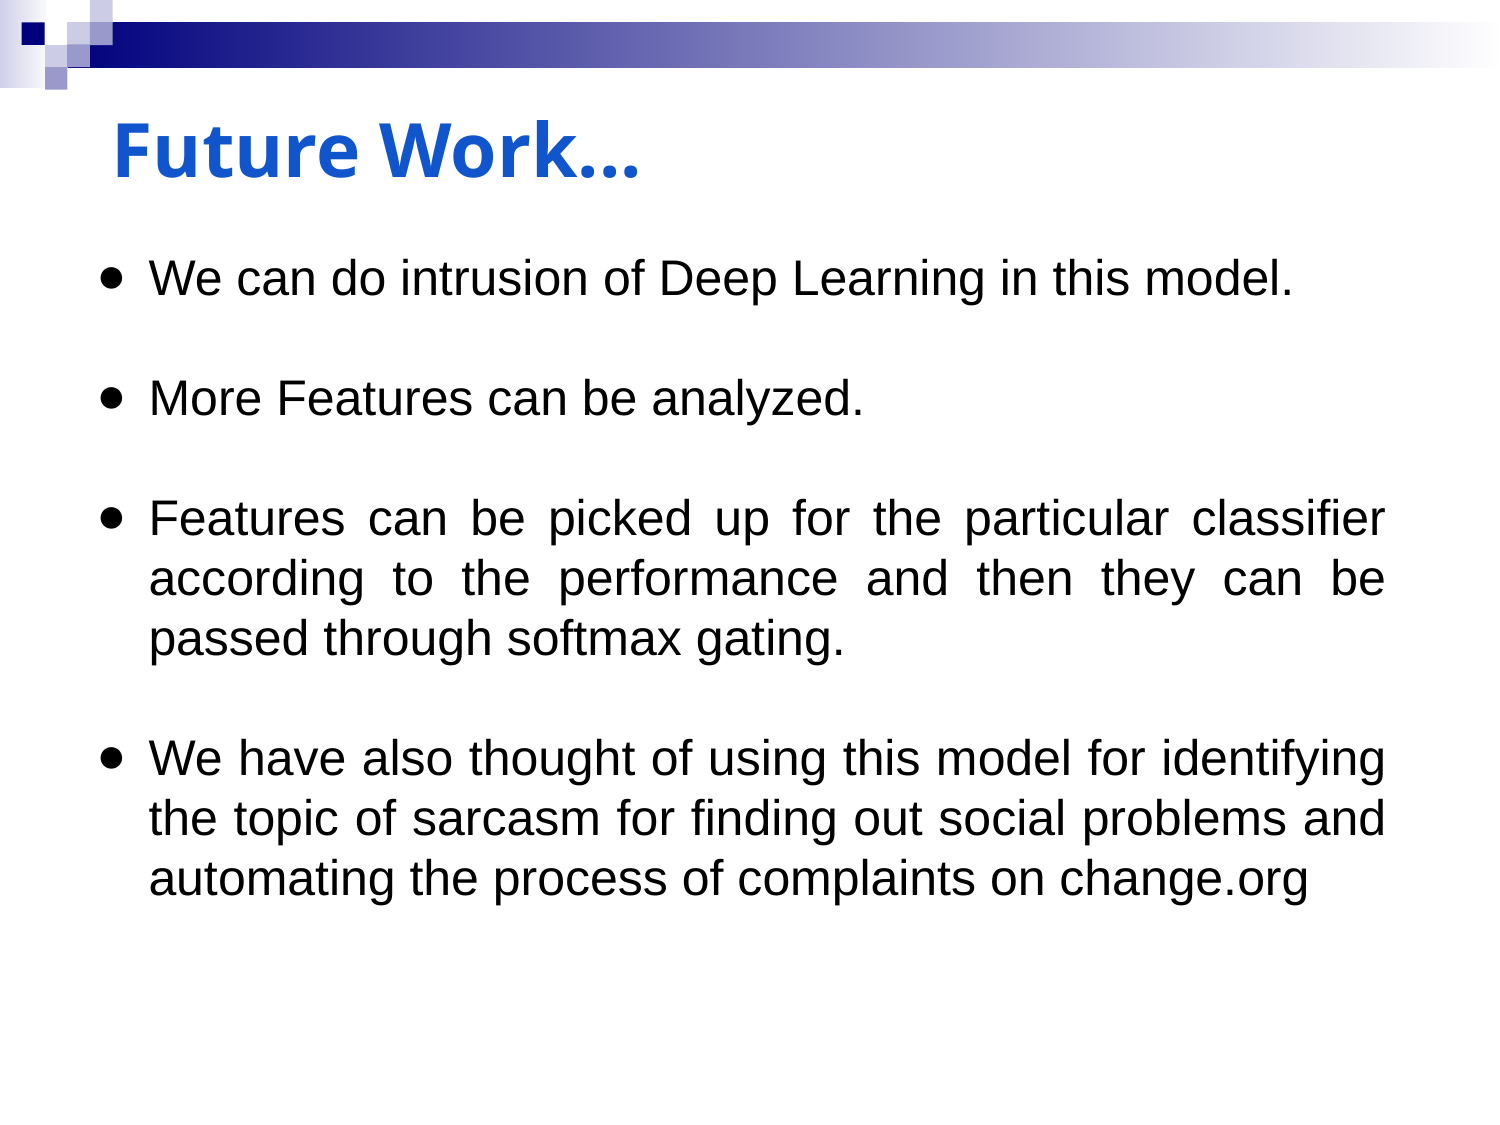

Future Work...
We can do intrusion of Deep Learning in this model.
More Features can be analyzed.
Features can be picked up for the particular classifier according to the performance and then they can be passed through softmax gating.
We have also thought of using this model for identifying the topic of sarcasm for finding out social problems and automating the process of complaints on change.org